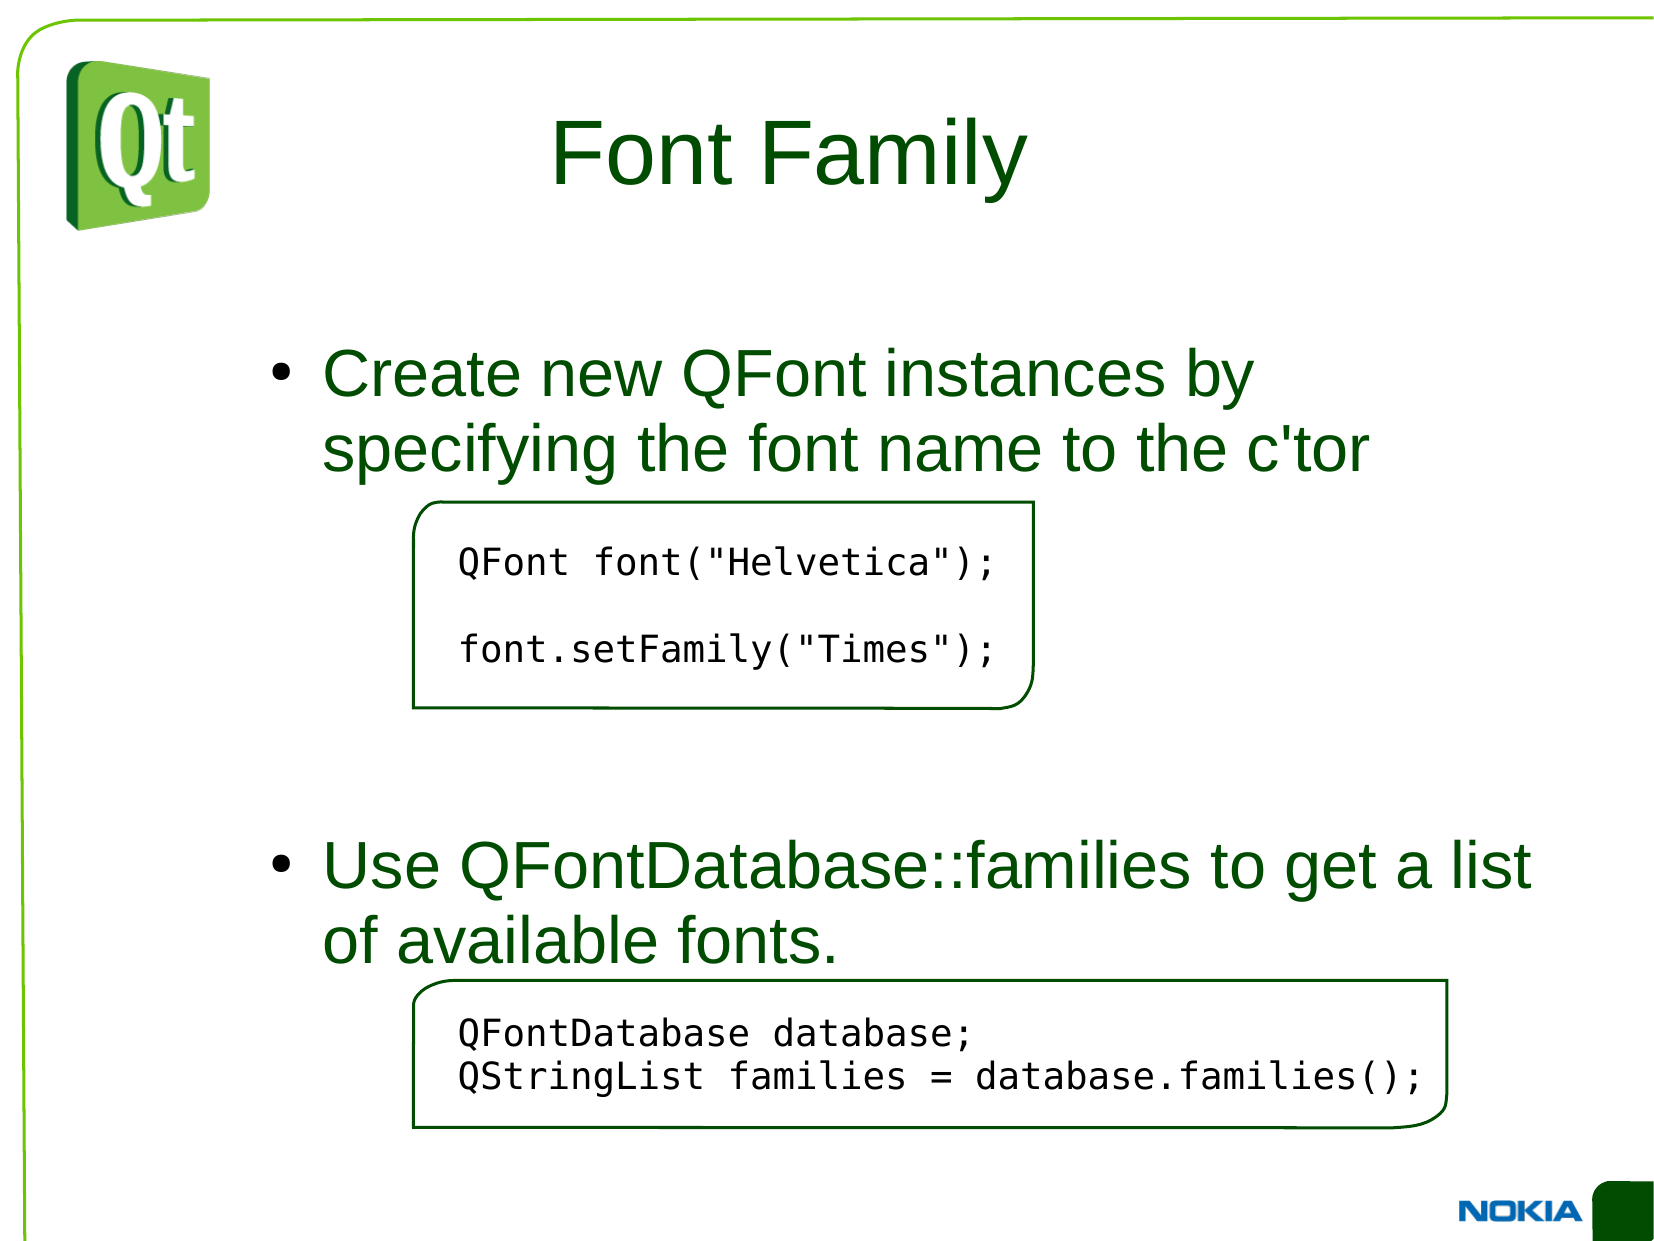

# Font Family
Create new QFont instances by specifying the font name to the c'tor
Use QFontDatabase::families to get a list of available fonts.
QFont font("Helvetica");
font.setFamily("Times");
QFontDatabase database;
QStringList families = database.families();